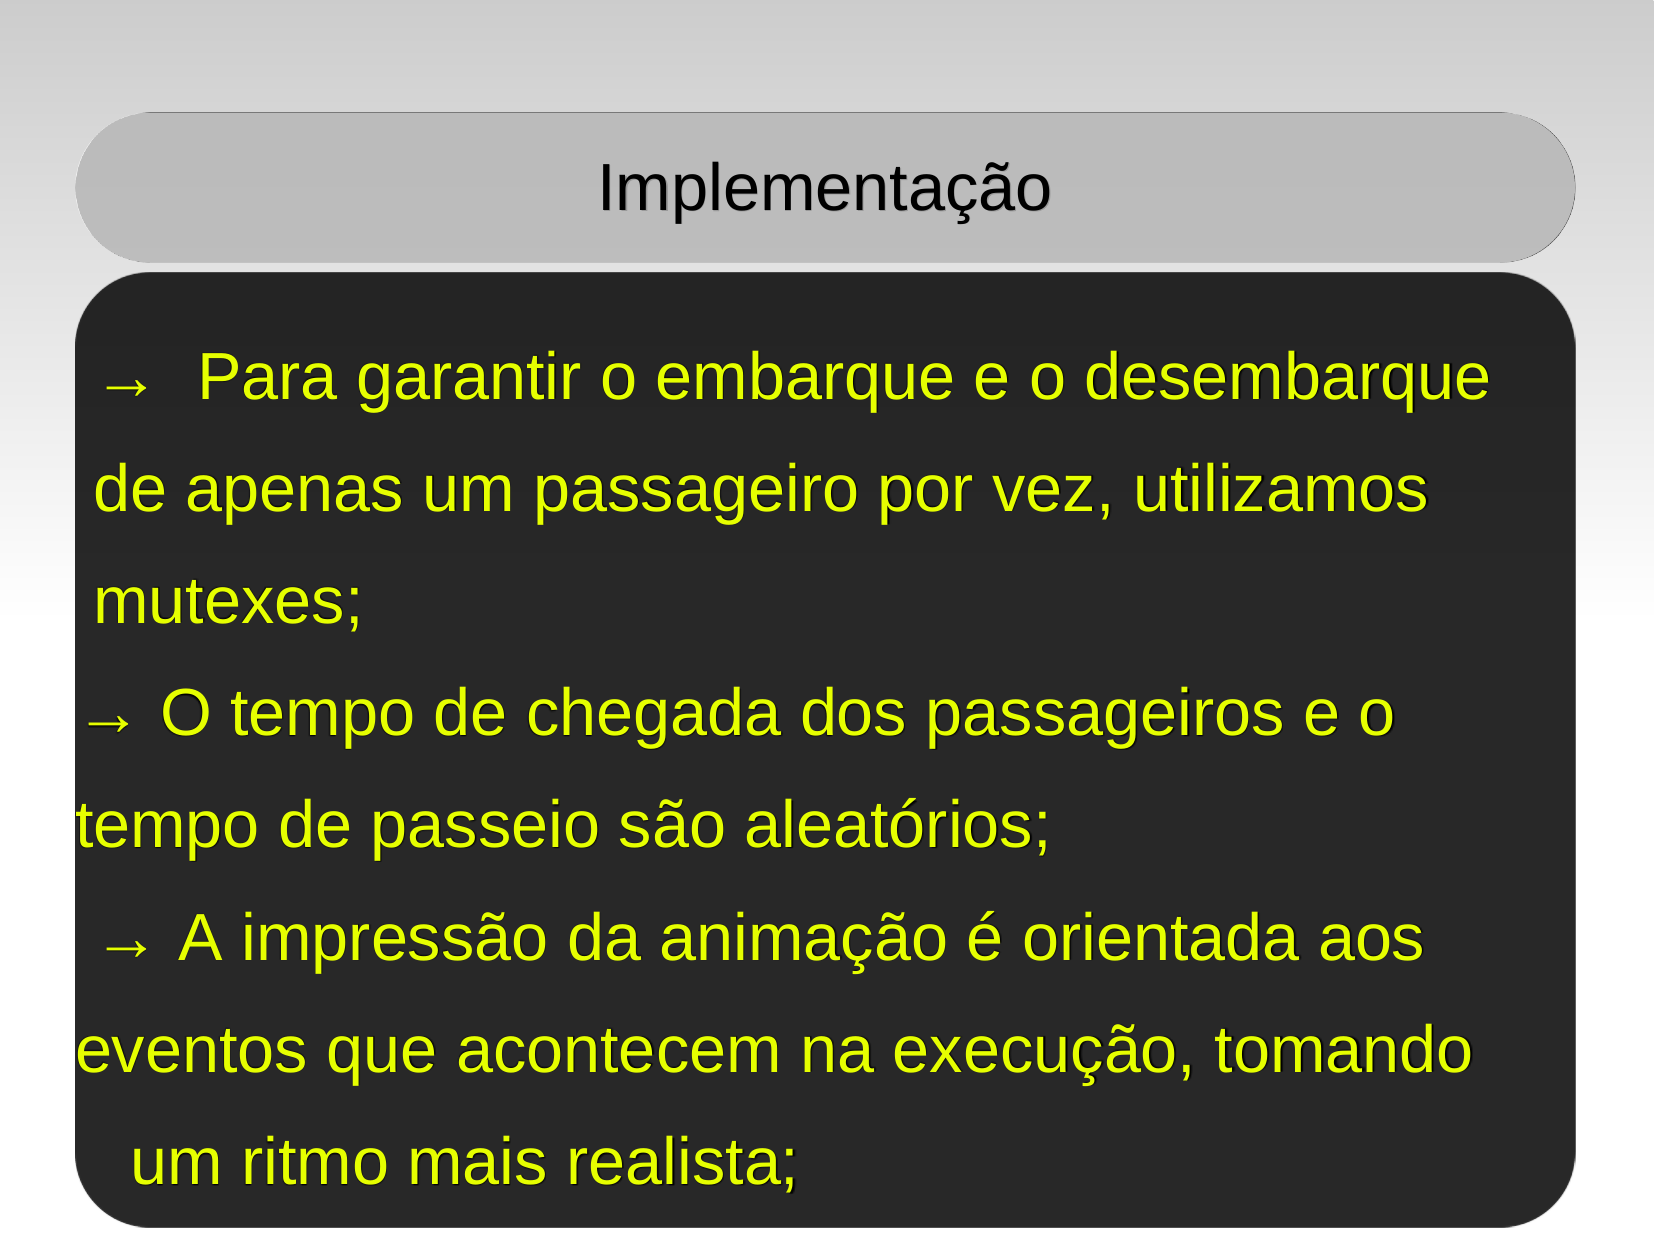

Implementação
 → Para garantir o embarque e o desembarque de apenas um passageiro por vez, utilizamos mutexes;
→ O tempo de chegada dos passageiros e o tempo de passeio são aleatórios;
 → A impressão da animação é orientada aos eventos que acontecem na execução, tomando um ritmo mais realista;